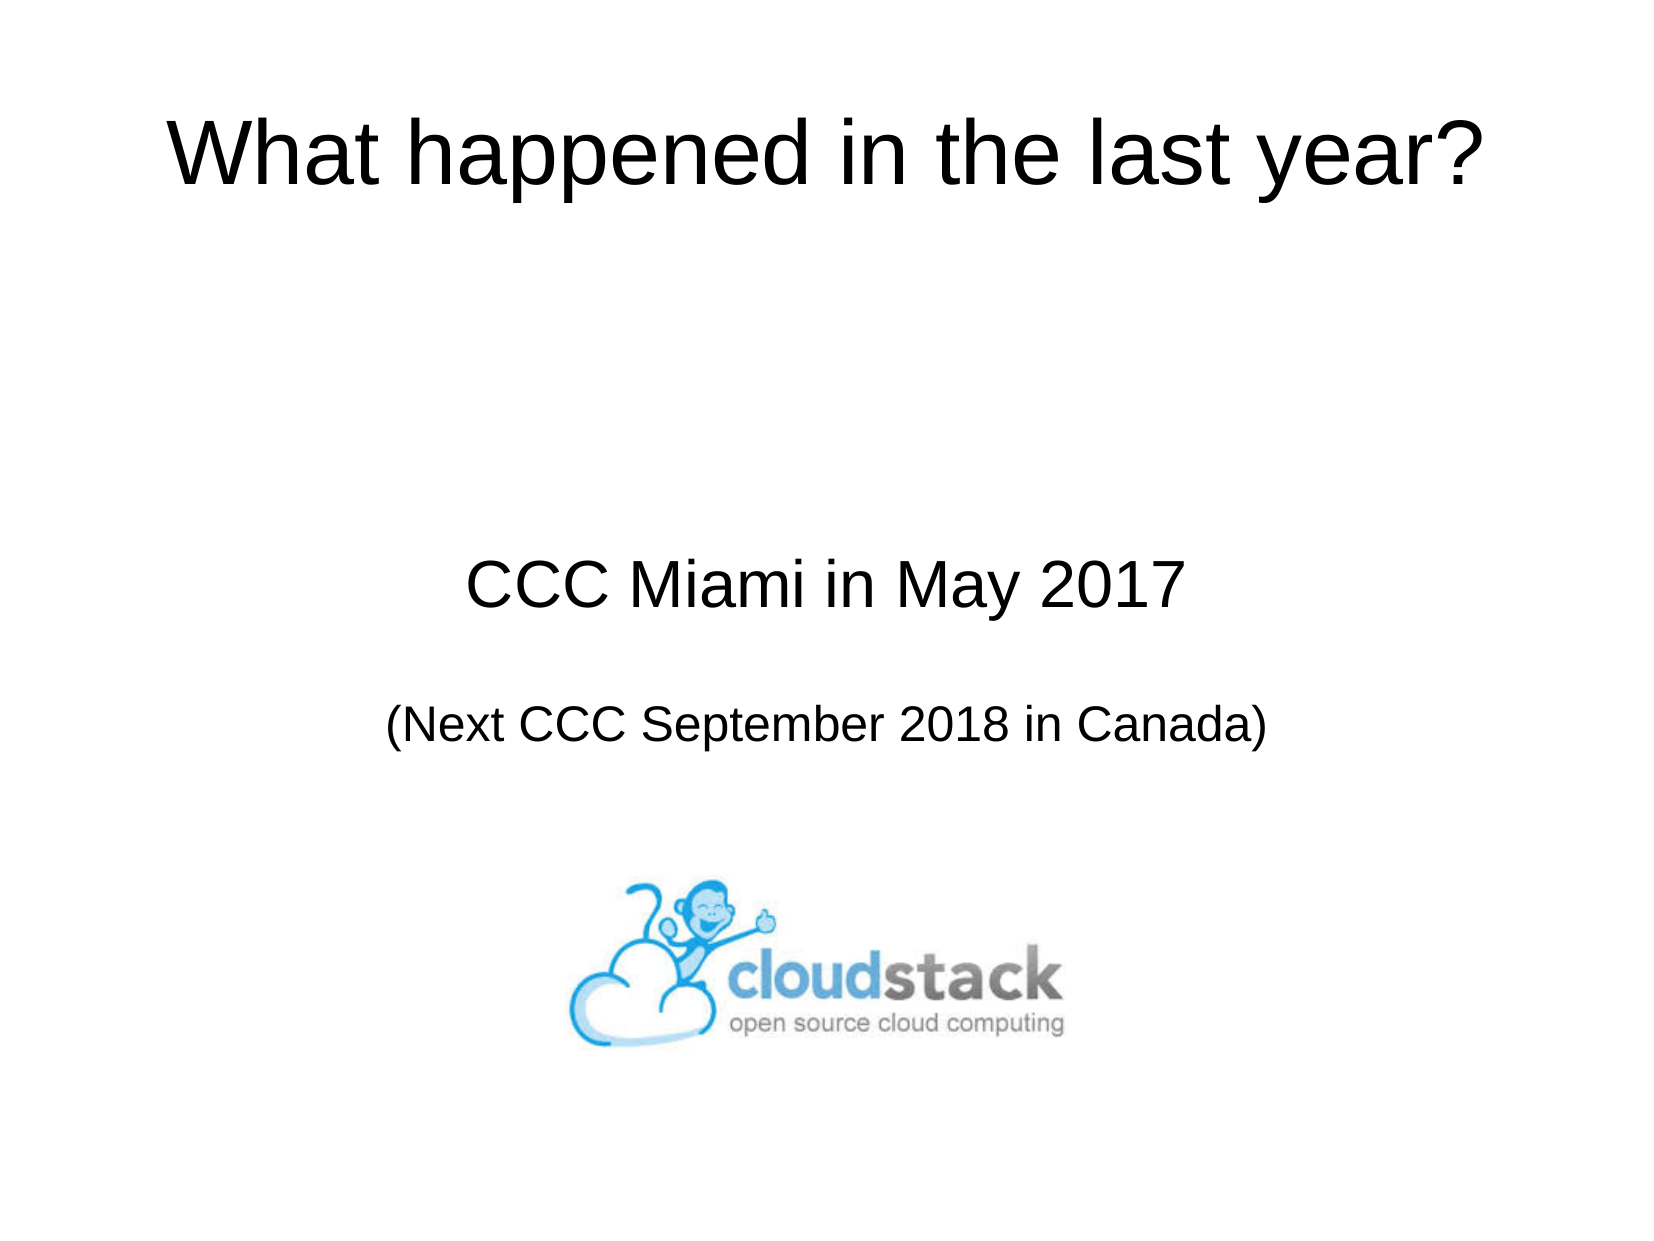

# What happened in the last year?
CCC Miami in May 2017
(Next CCC September 2018 in Canada)